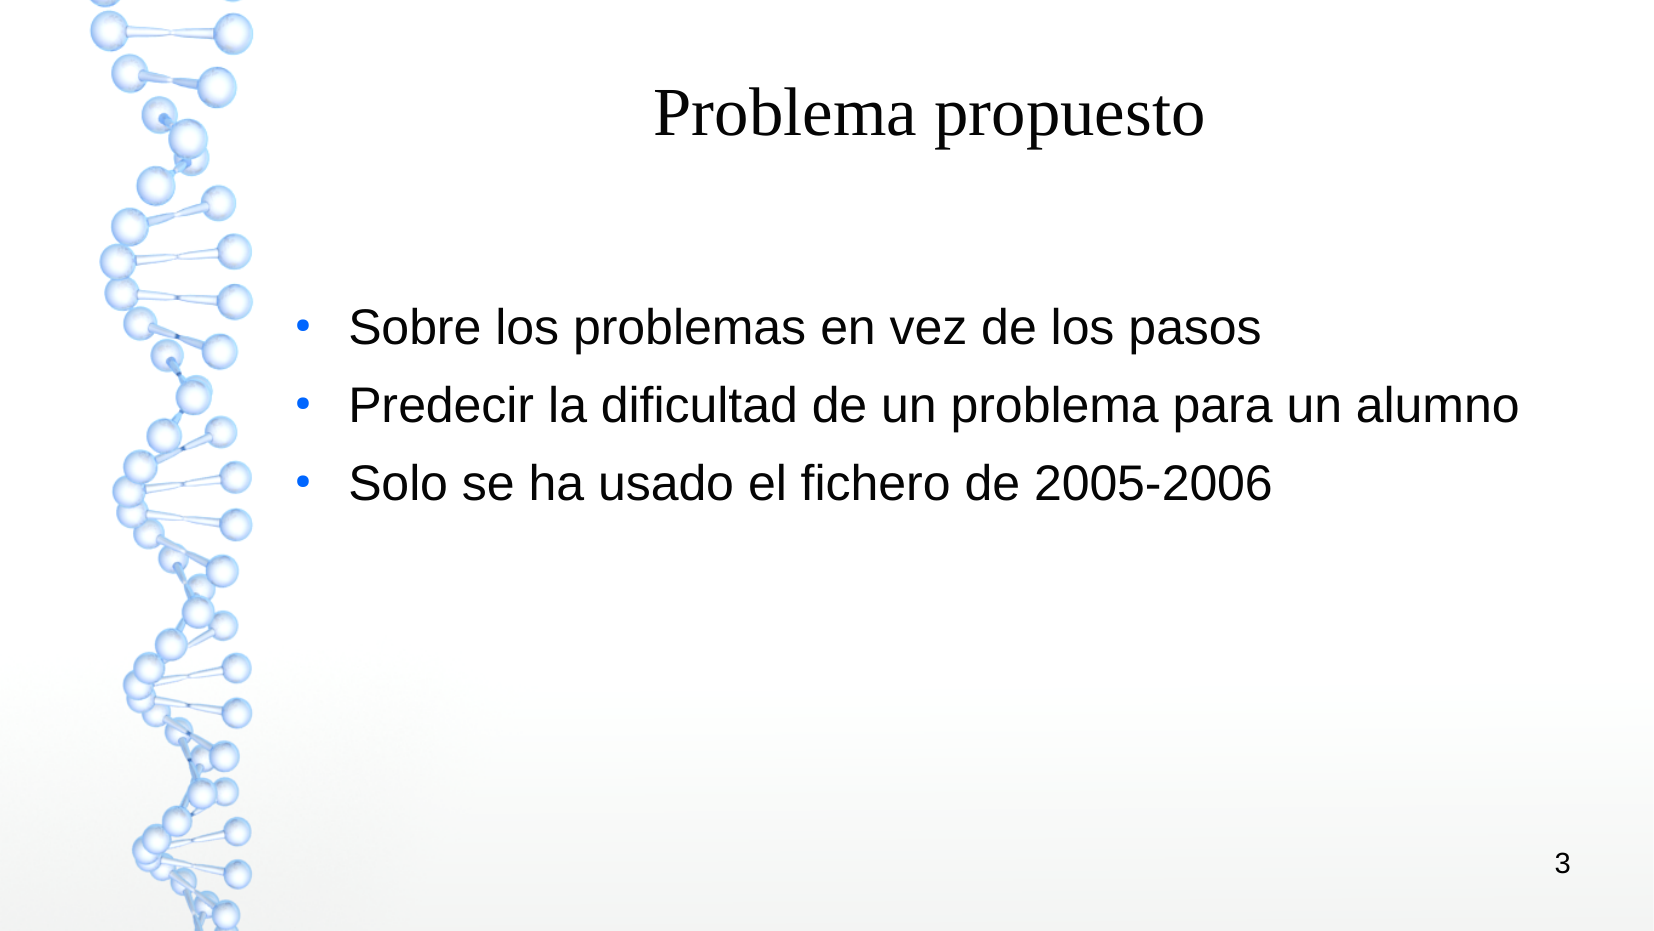

# Problema propuesto
Sobre los problemas en vez de los pasos
Predecir la dificultad de un problema para un alumno
Solo se ha usado el fichero de 2005-2006
3